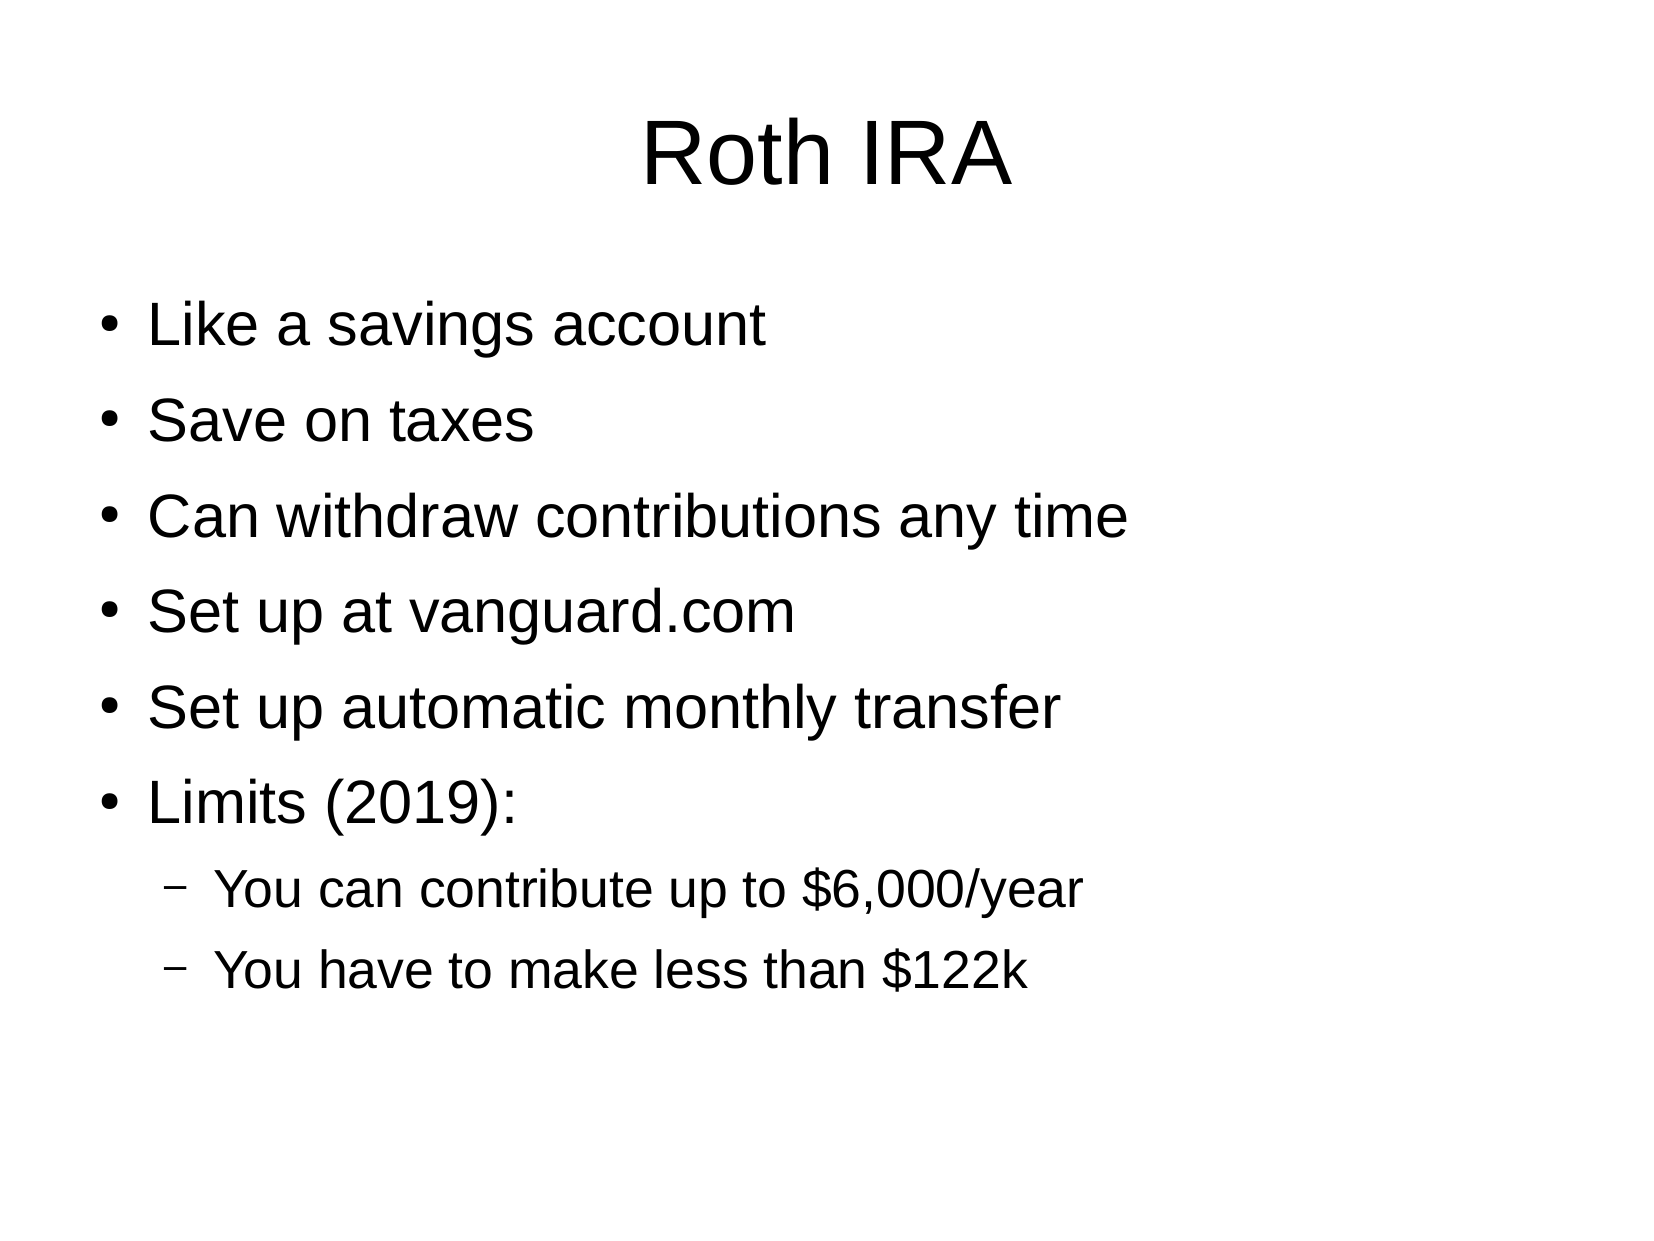

# Roth IRA
Like a savings account
Save on taxes
Can withdraw contributions any time
Set up at vanguard.com
Set up automatic monthly transfer
Limits (2019):
You can contribute up to $6,000/year
You have to make less than $122k